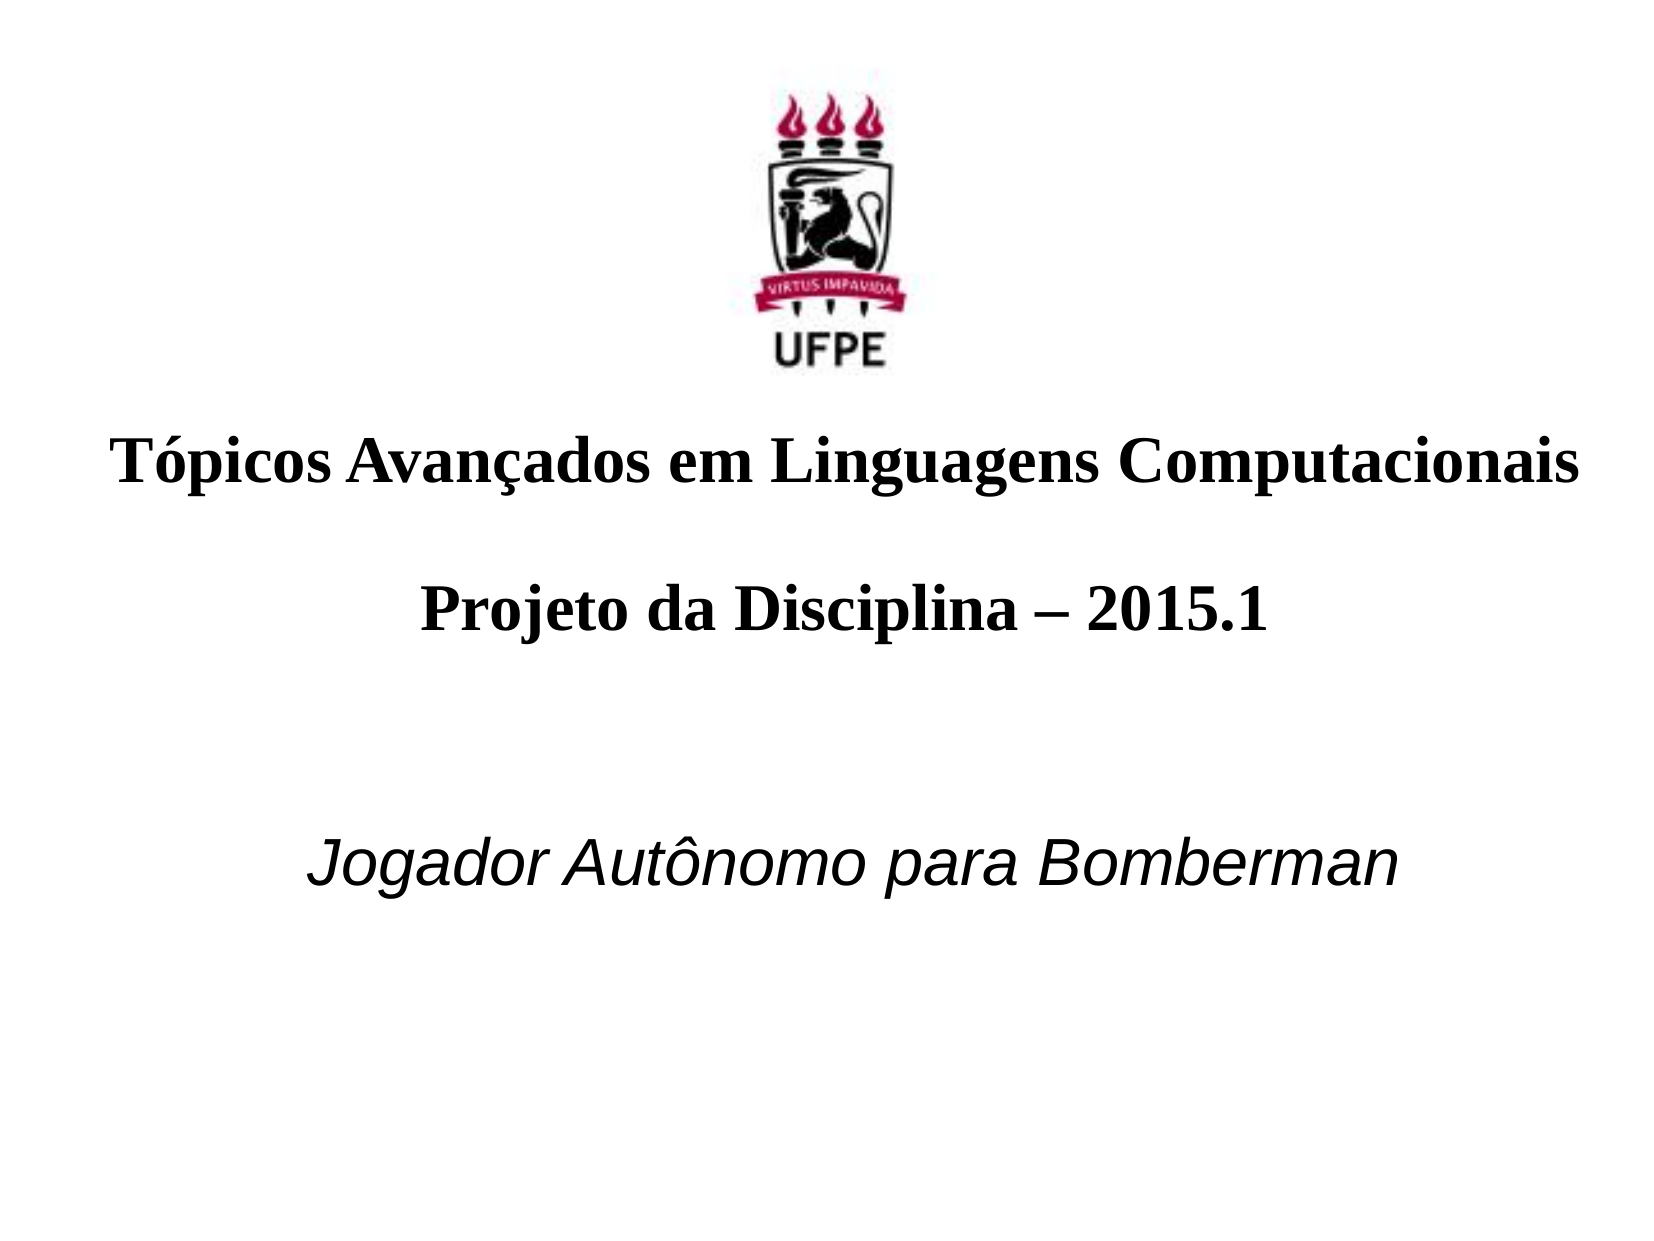

# Tópicos Avançados em Linguagens Computacionais Projeto da Disciplina – 2015.1
Jogador Autônomo para Bomberman